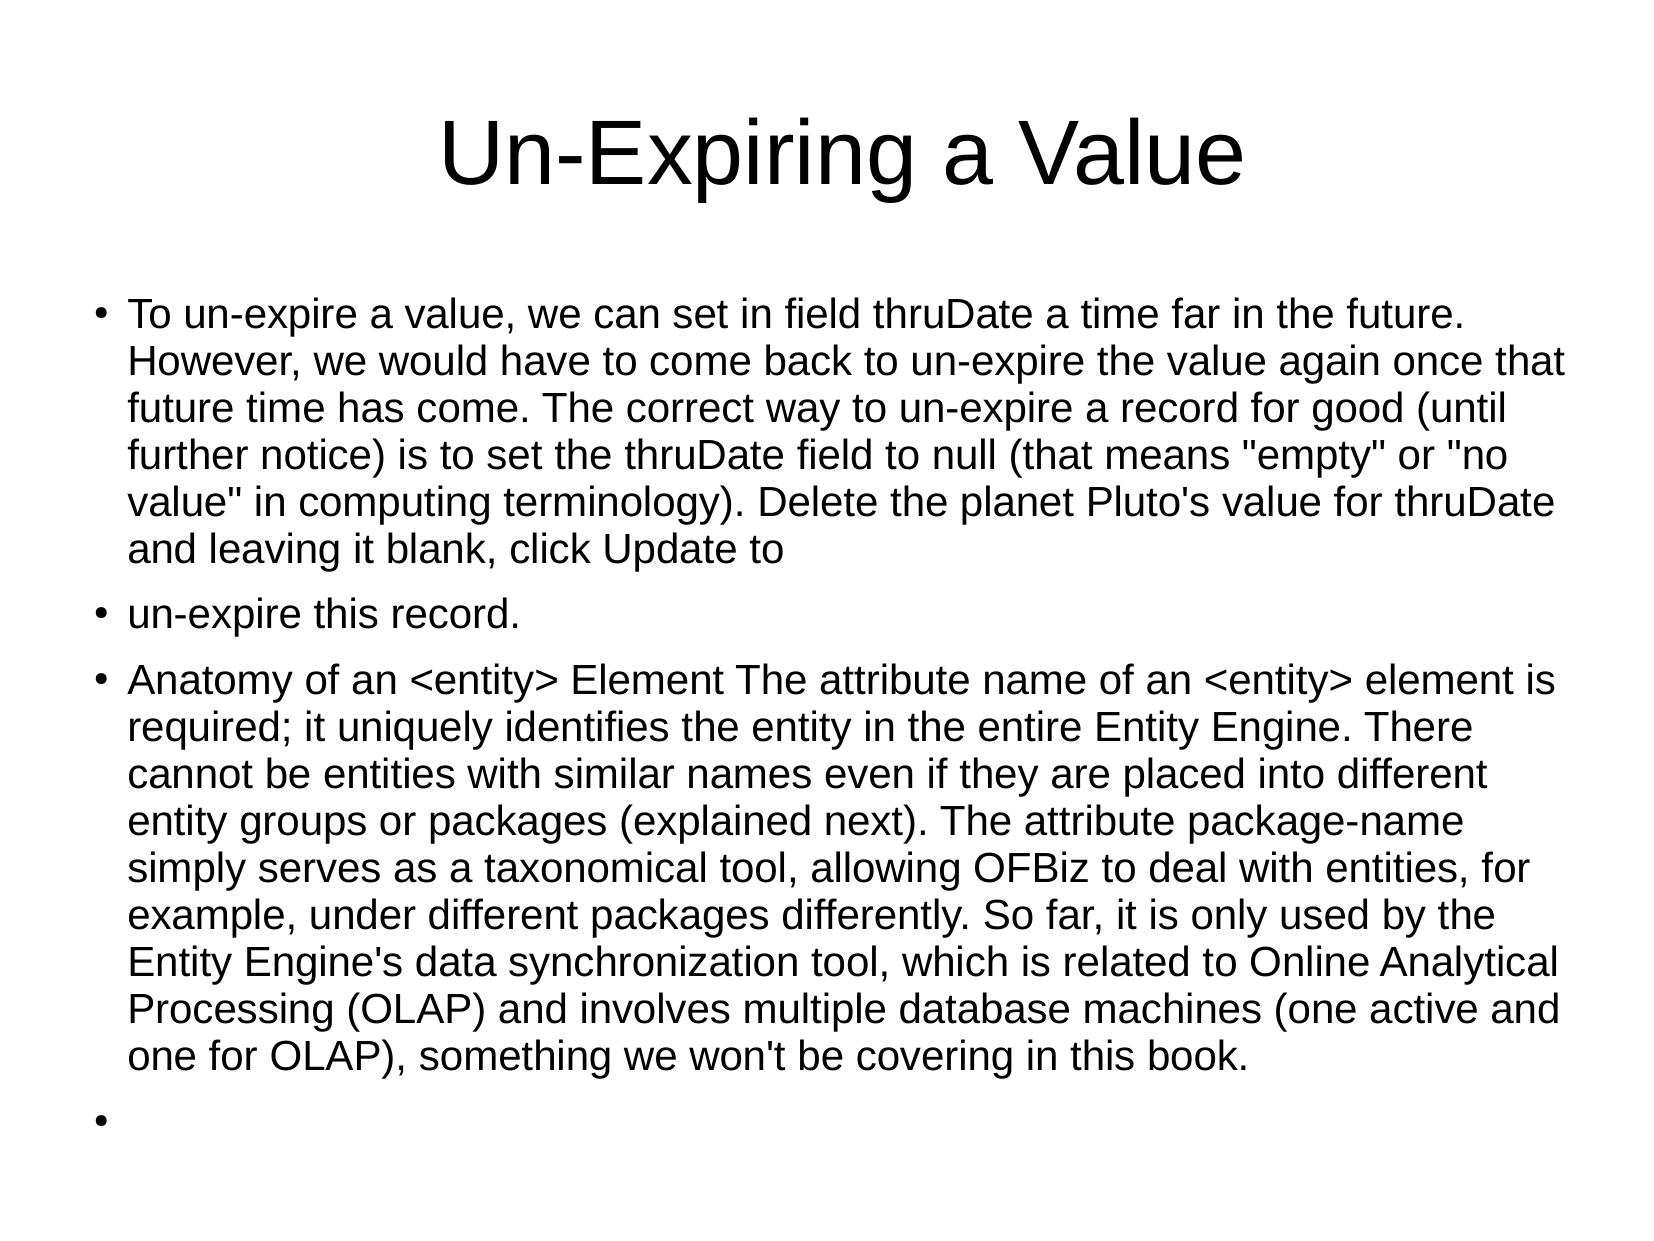

# Un-Expiring a Value
To un-expire a value, we can set in field thruDate a time far in the future. However, we would have to come back to un-expire the value again once that future time has come. The correct way to un-expire a record for good (until further notice) is to set the thruDate field to null (that means "empty" or "no value" in computing terminology). Delete the planet Pluto's value for thruDate and leaving it blank, click Update to
un-expire this record.
Anatomy of an <entity> Element The attribute name of an <entity> element is required; it uniquely identifies the entity in the entire Entity Engine. There cannot be entities with similar names even if they are placed into different entity groups or packages (explained next). The attribute package-name simply serves as a taxonomical tool, allowing OFBiz to deal with entities, for example, under different packages differently. So far, it is only used by the Entity Engine's data synchronization tool, which is related to Online Analytical Processing (OLAP) and involves multiple database machines (one active and one for OLAP), something we won't be covering in this book.